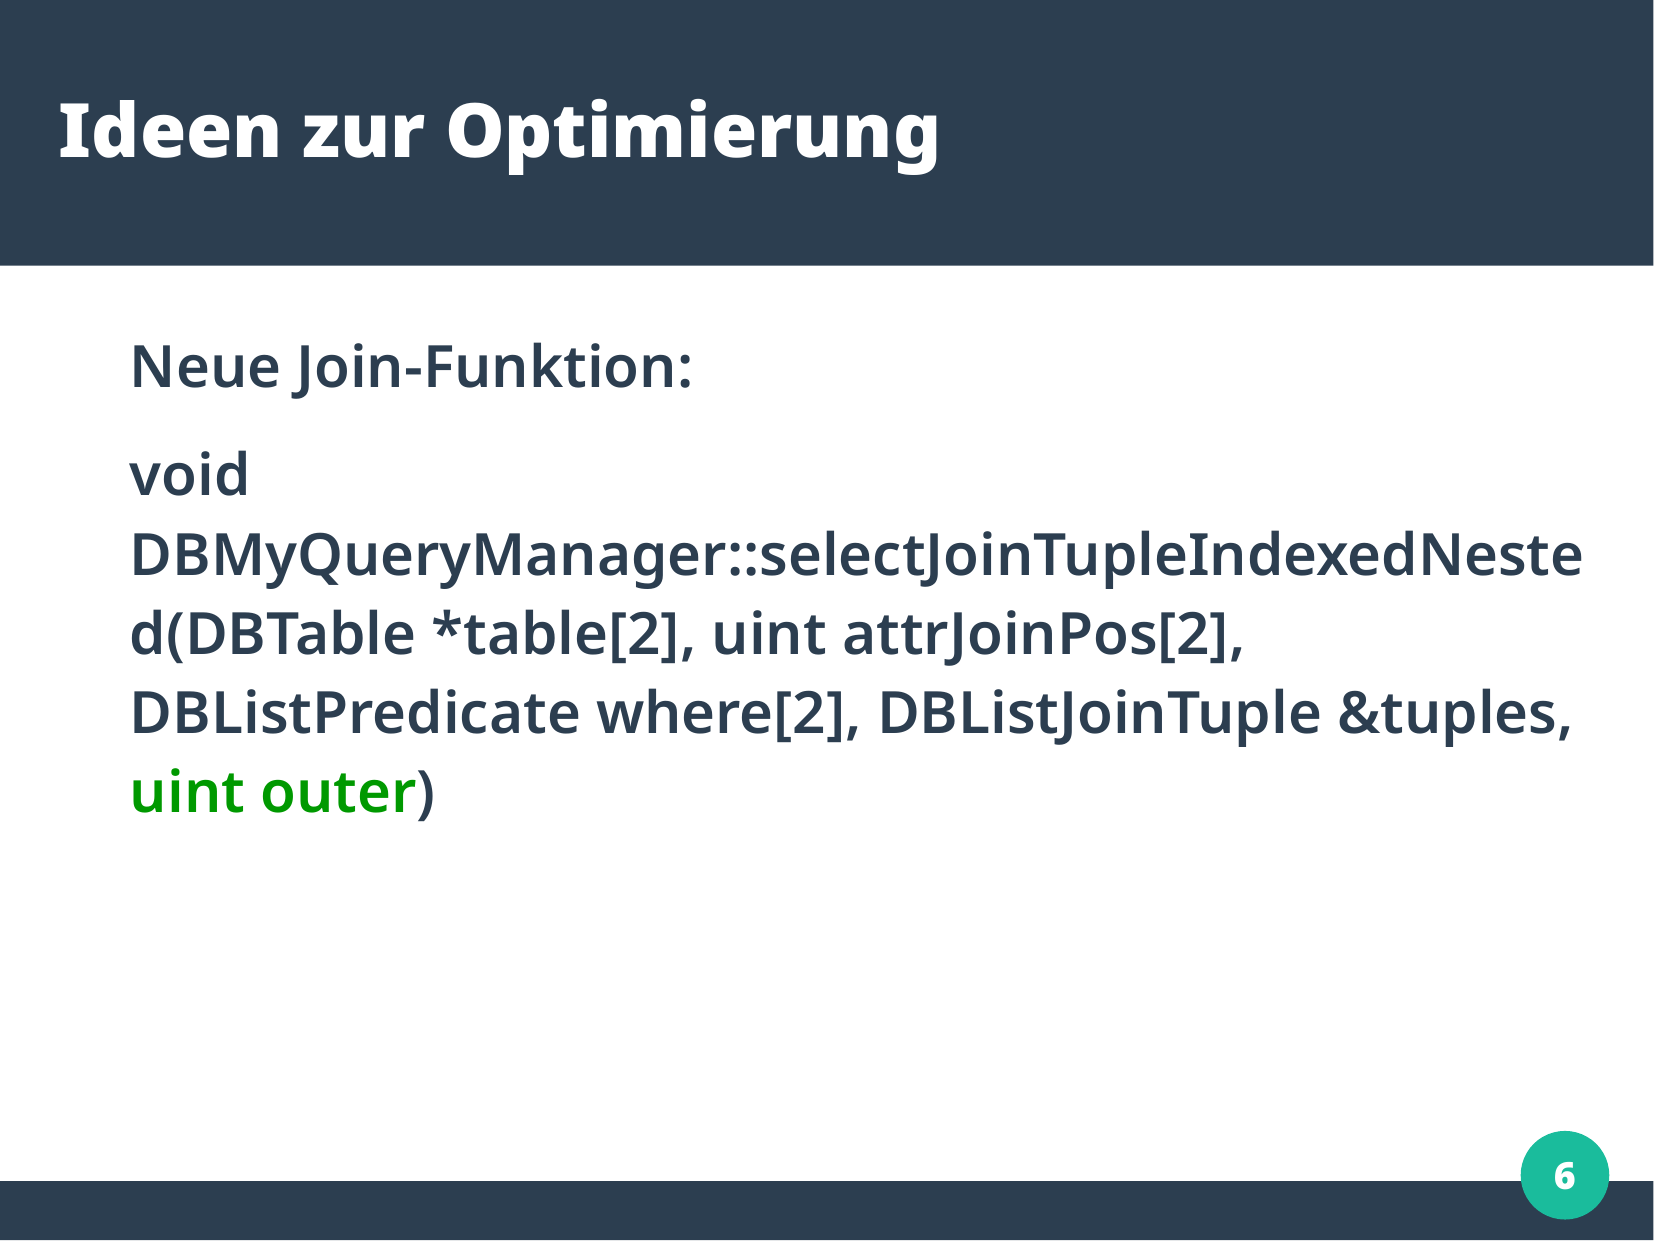

# Ideen zur Optimierung
Neue Join-Funktion:
void DBMyQueryManager::selectJoinTupleIndexedNested(DBTable *table[2], uint attrJoinPos[2], DBListPredicate where[2], DBListJoinTuple &tuples, uint outer)
6